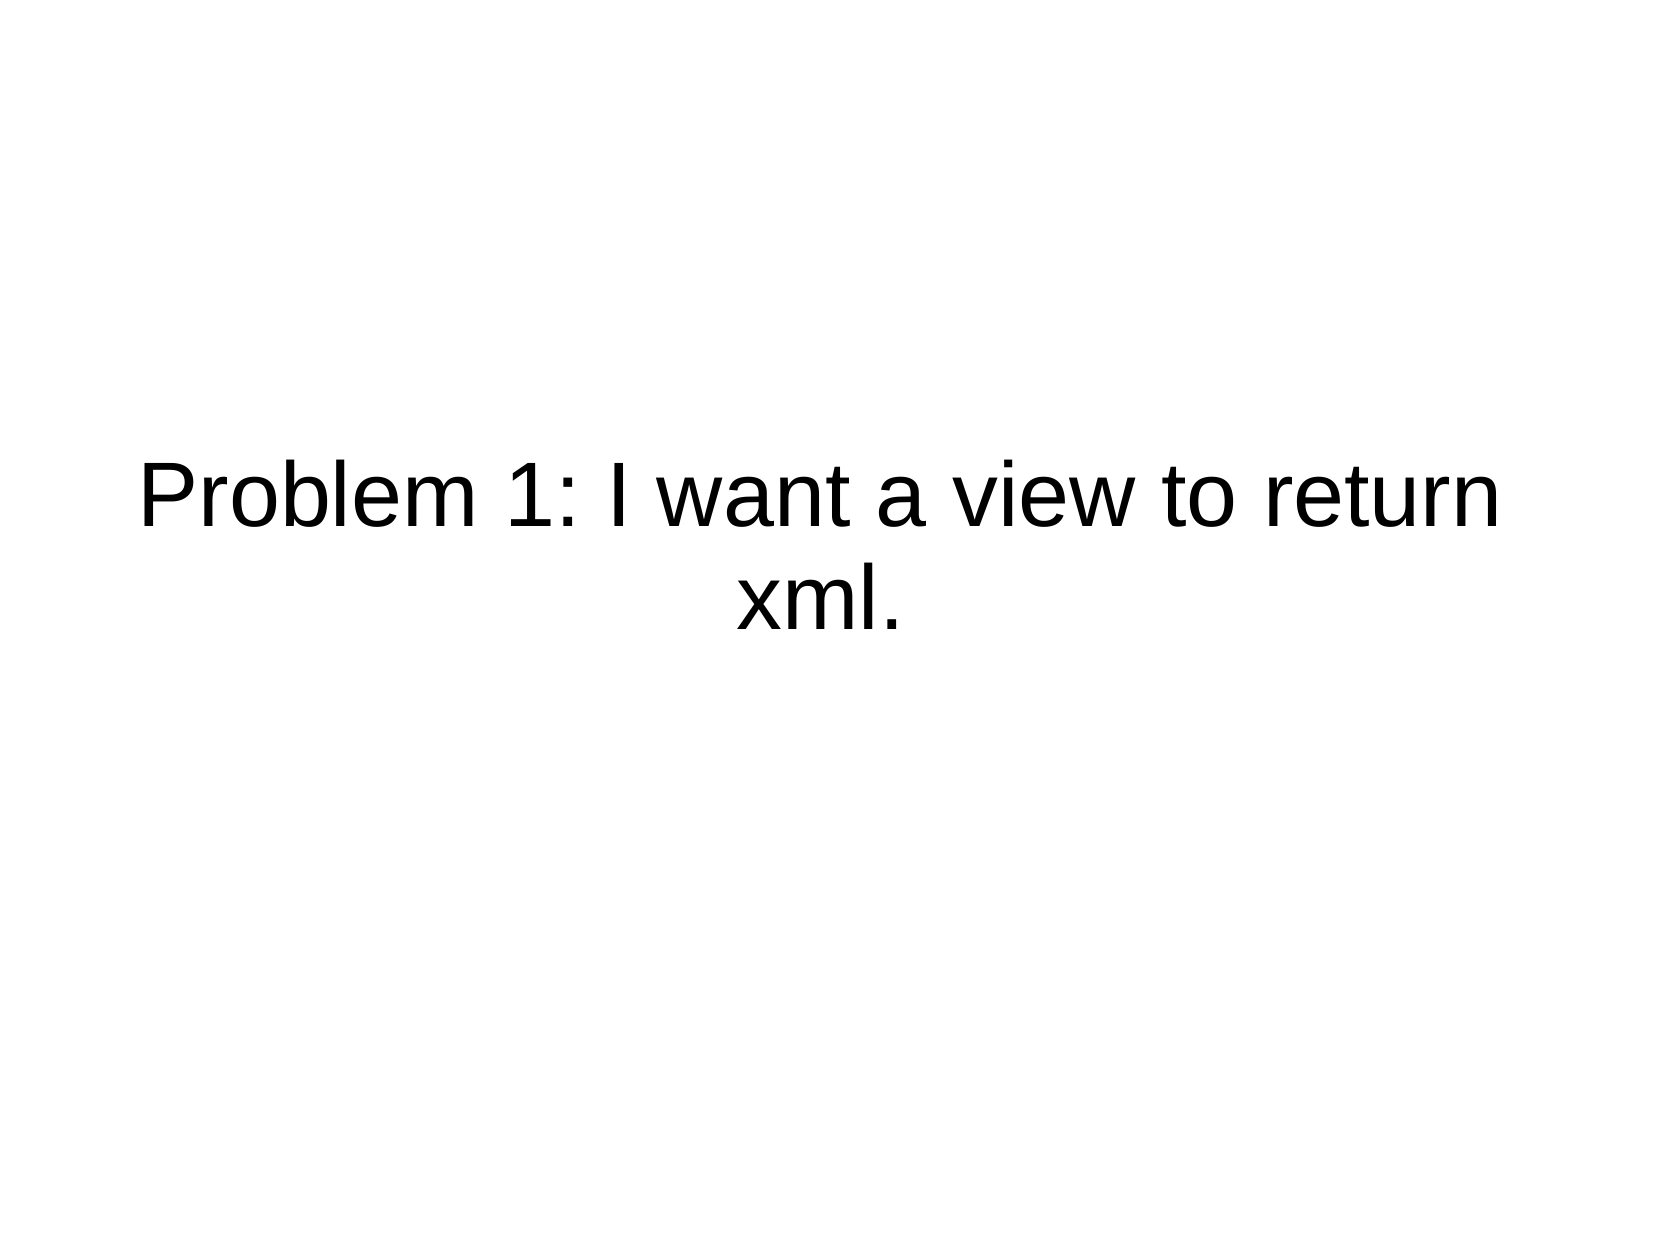

# Problem 1: I want a view to return xml.